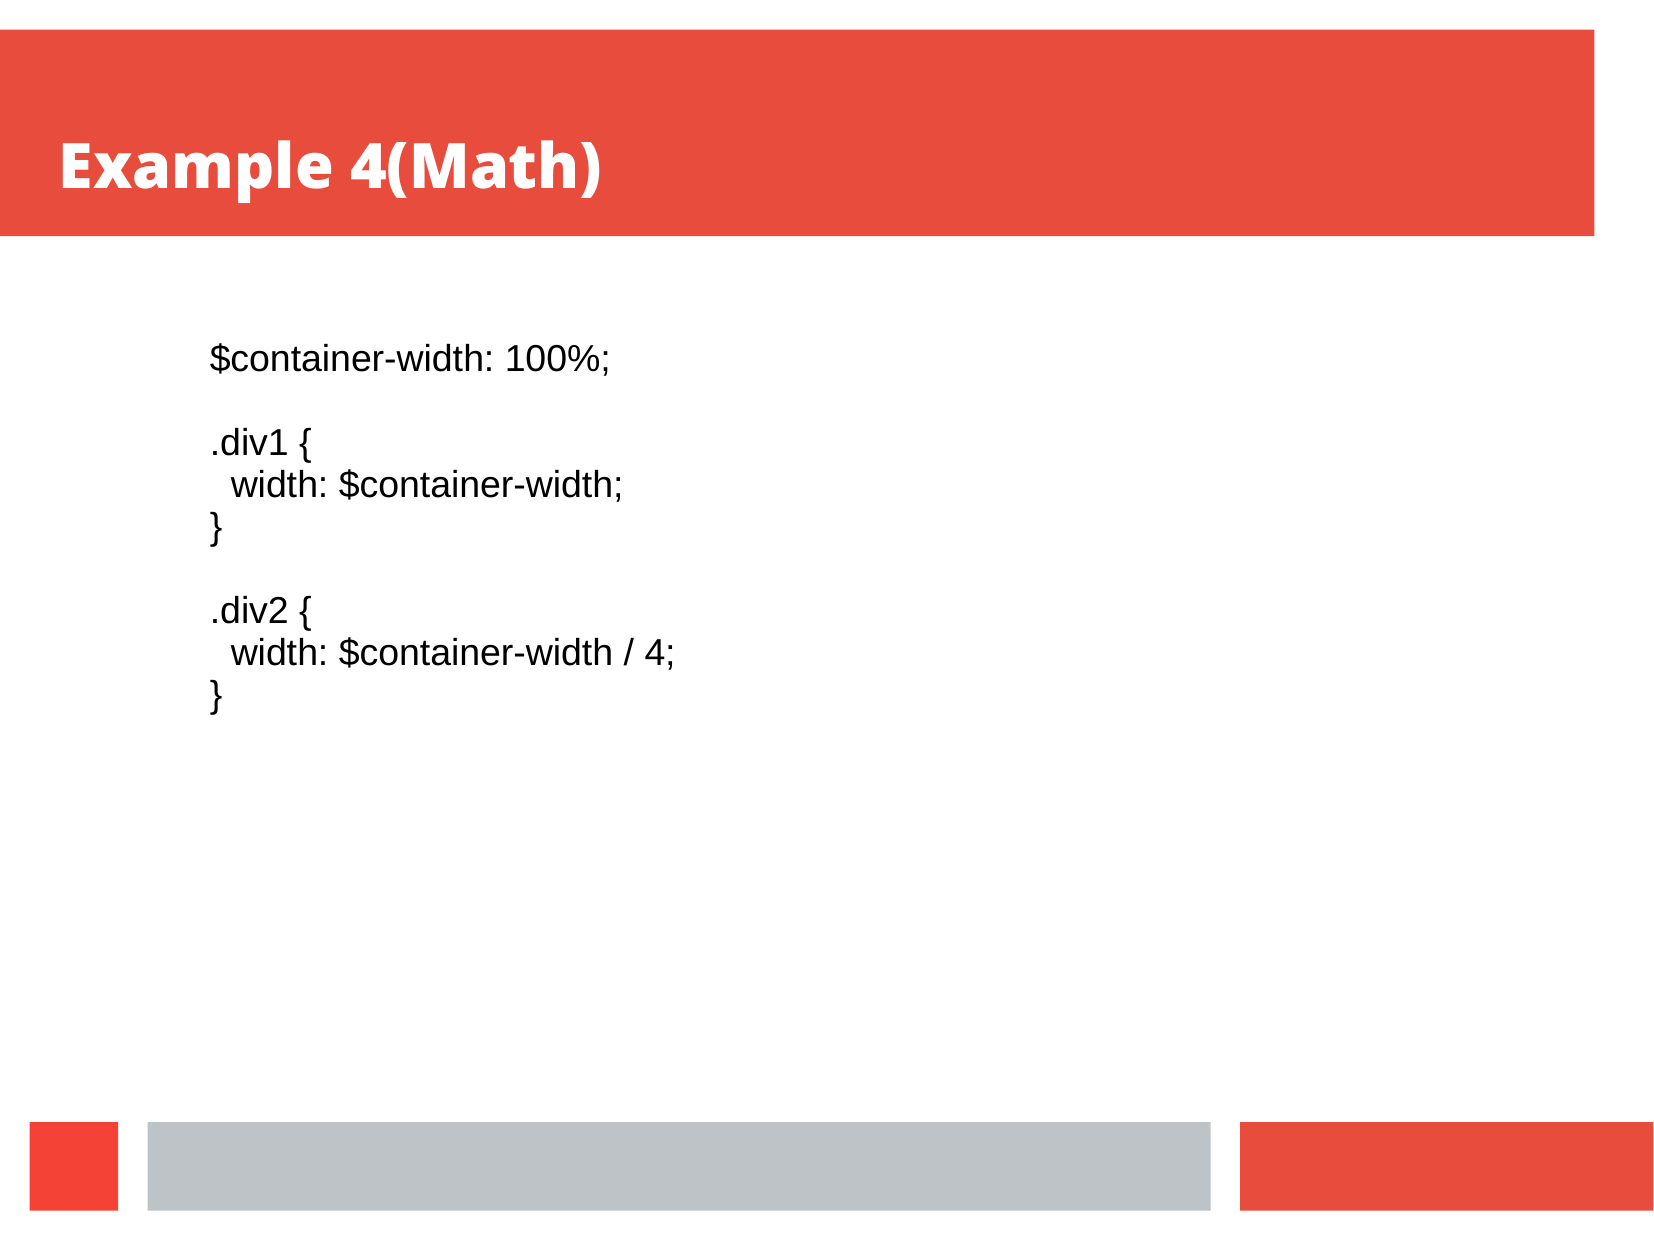

# Example 4(Math)
$container-width: 100%;
.div1 {
 width: $container-width;
}
.div2 {
 width: $container-width / 4;
}